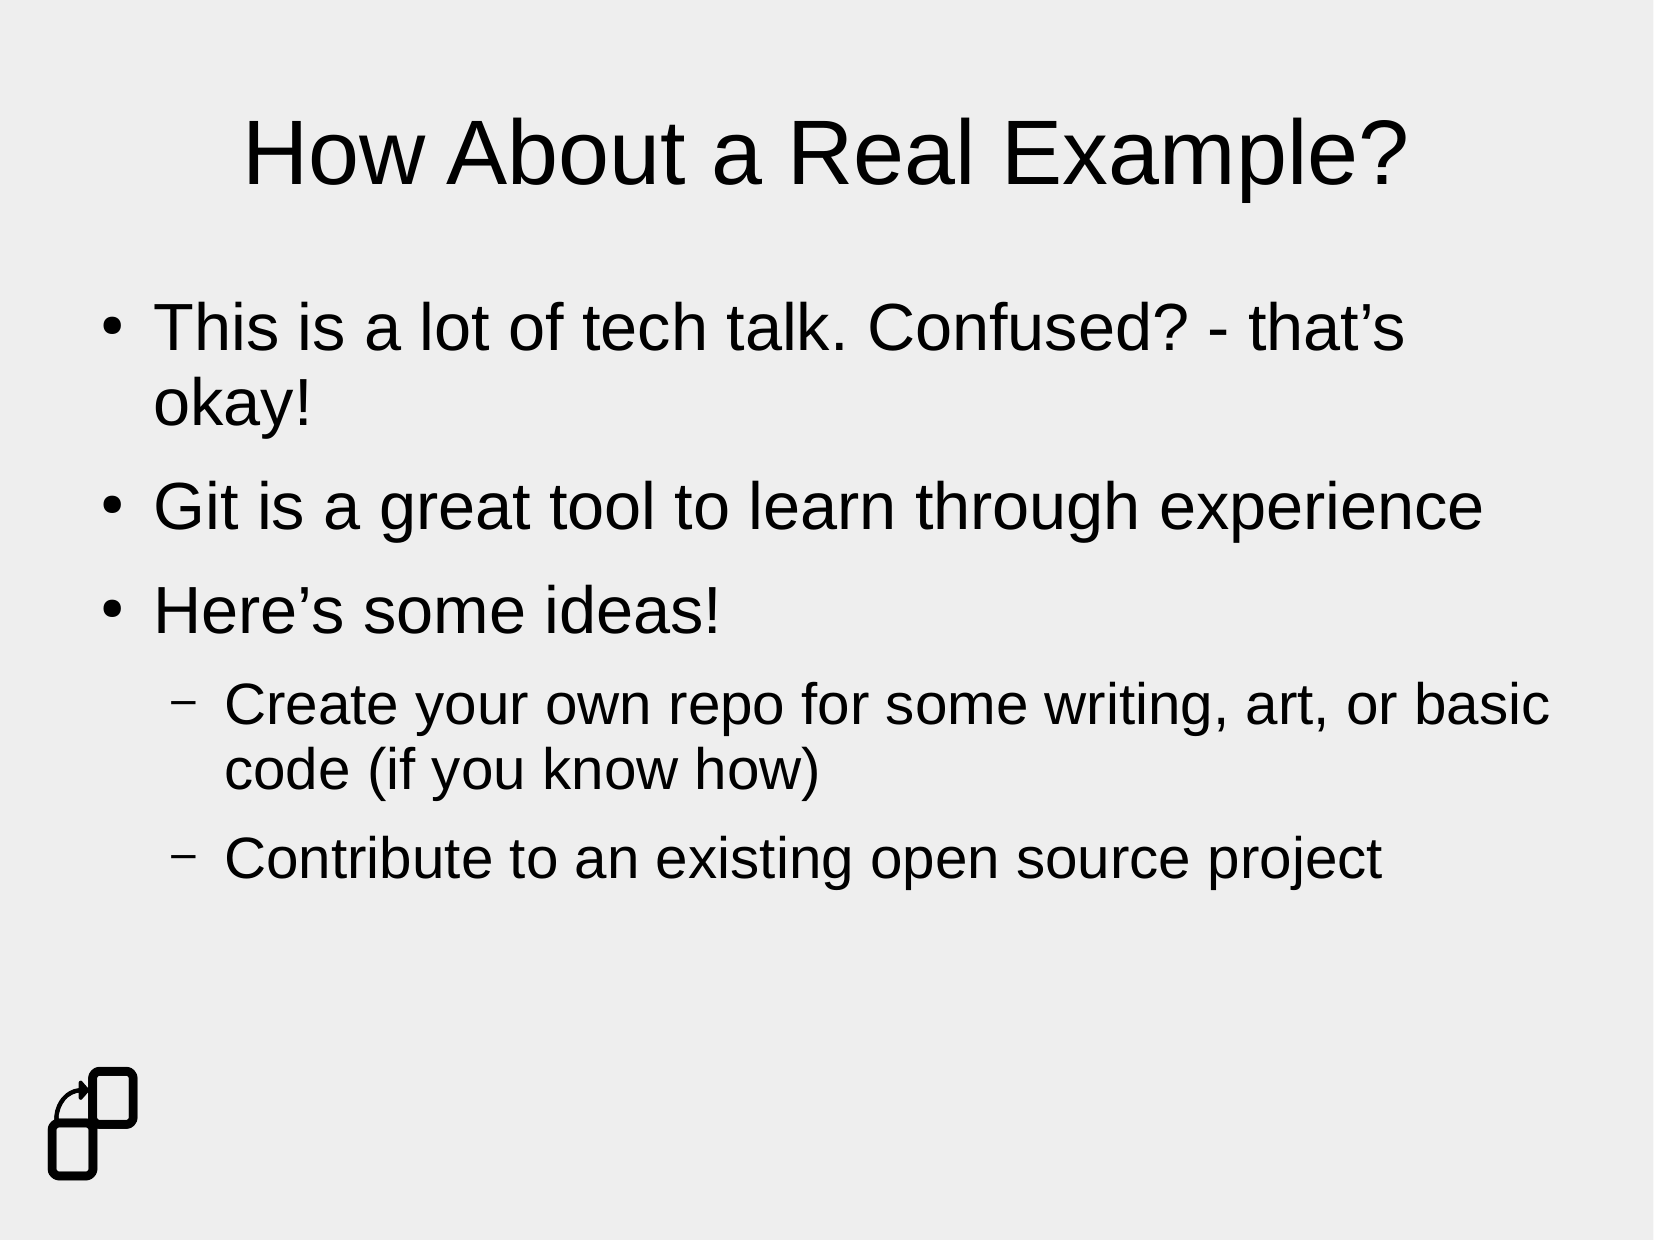

# How About a Real Example?
This is a lot of tech talk. Confused? - that’s okay!
Git is a great tool to learn through experience
Here’s some ideas!
Create your own repo for some writing, art, or basic code (if you know how)
Contribute to an existing open source project